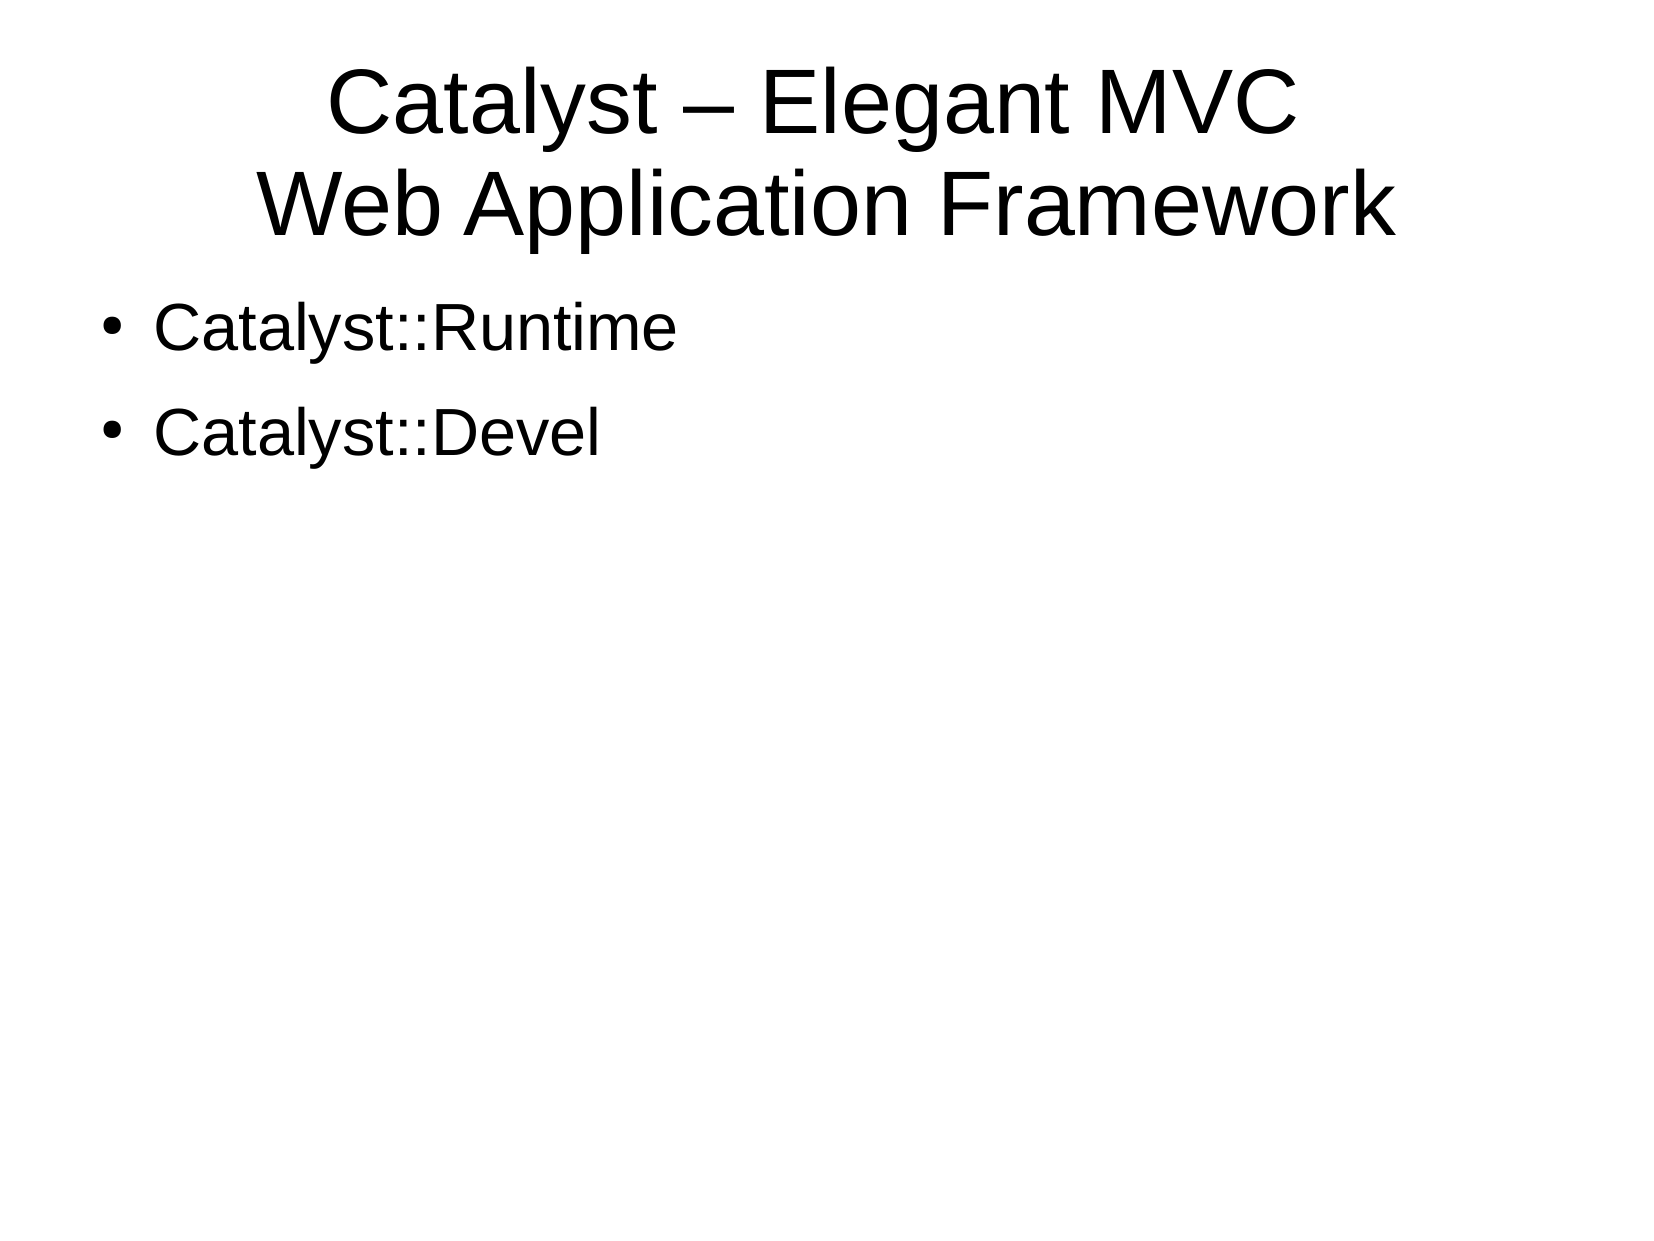

# Catalyst – Elegant MVC Web Application Framework
Catalyst::Runtime
Catalyst::Devel